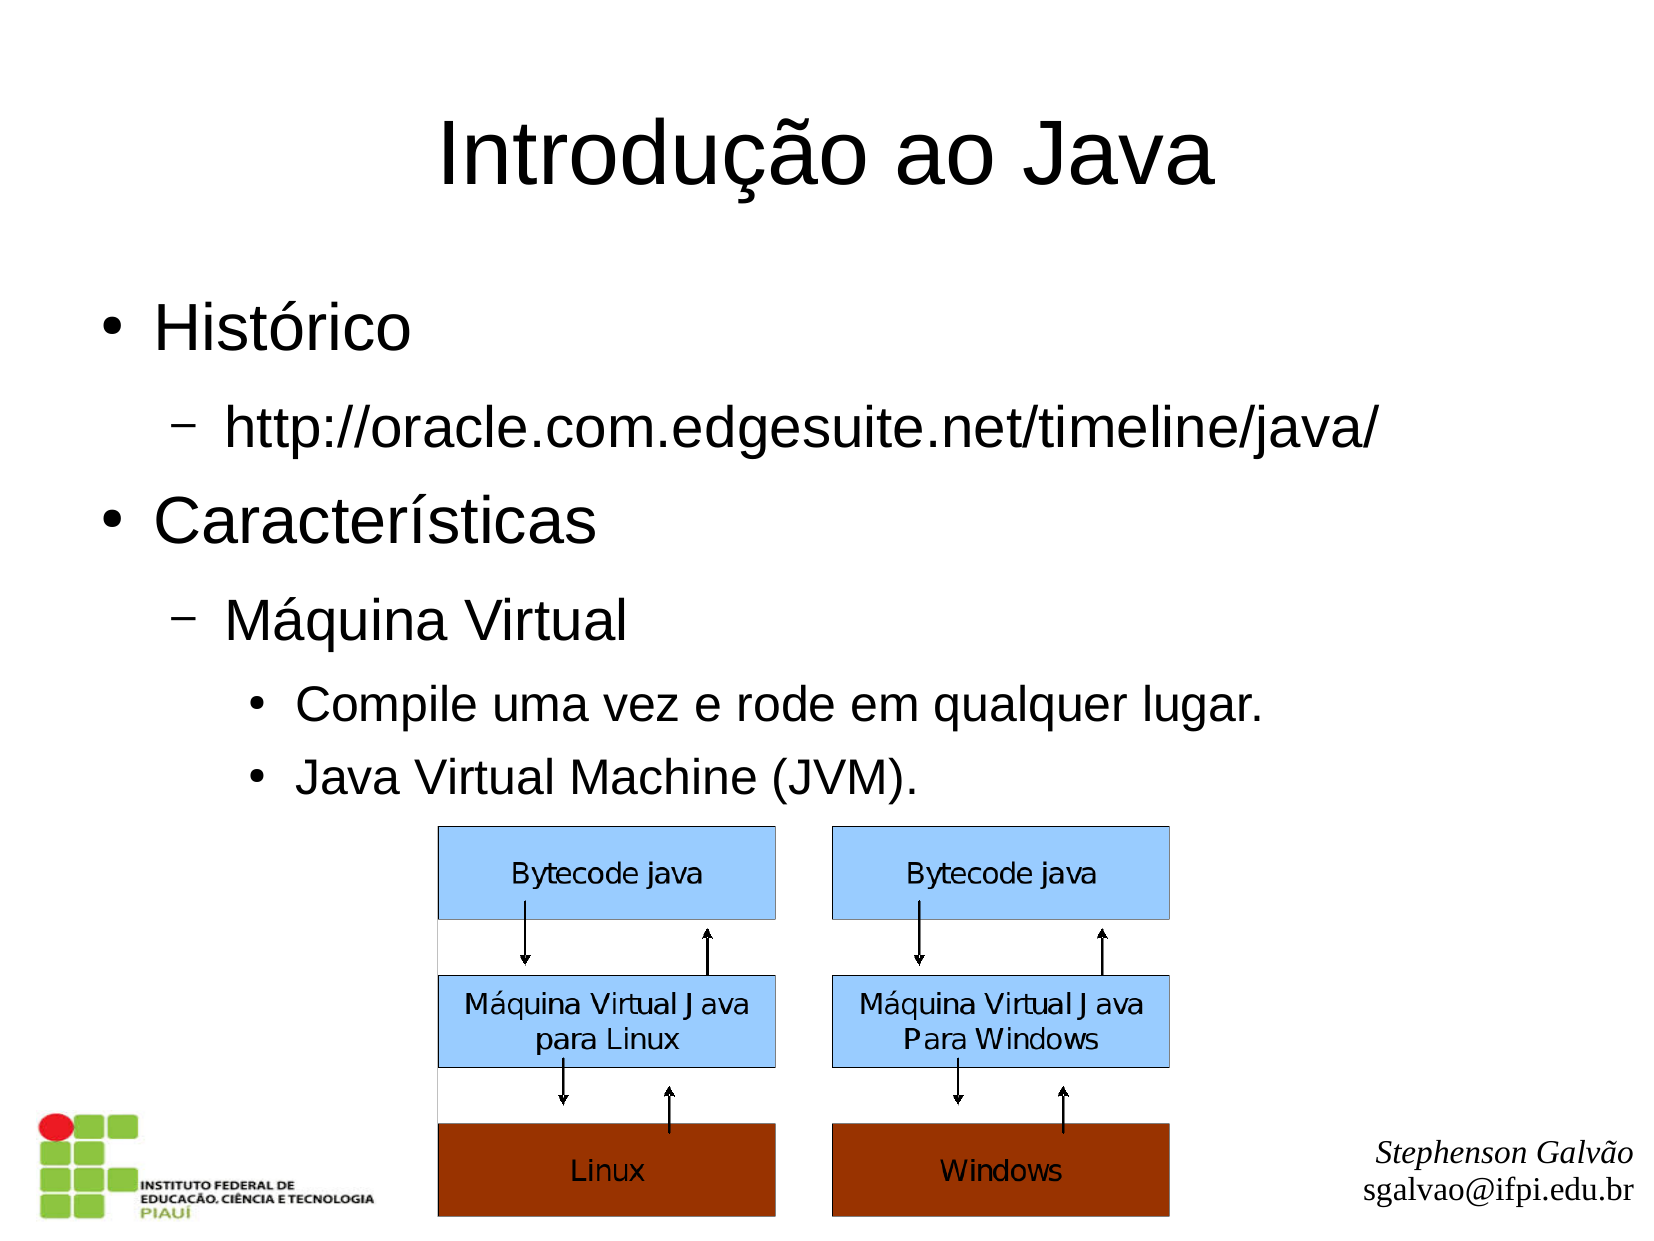

# Introdução ao Java
Histórico
http://oracle.com.edgesuite.net/timeline/java/
Características
Máquina Virtual
Compile uma vez e rode em qualquer lugar.
Java Virtual Machine (JVM).
6